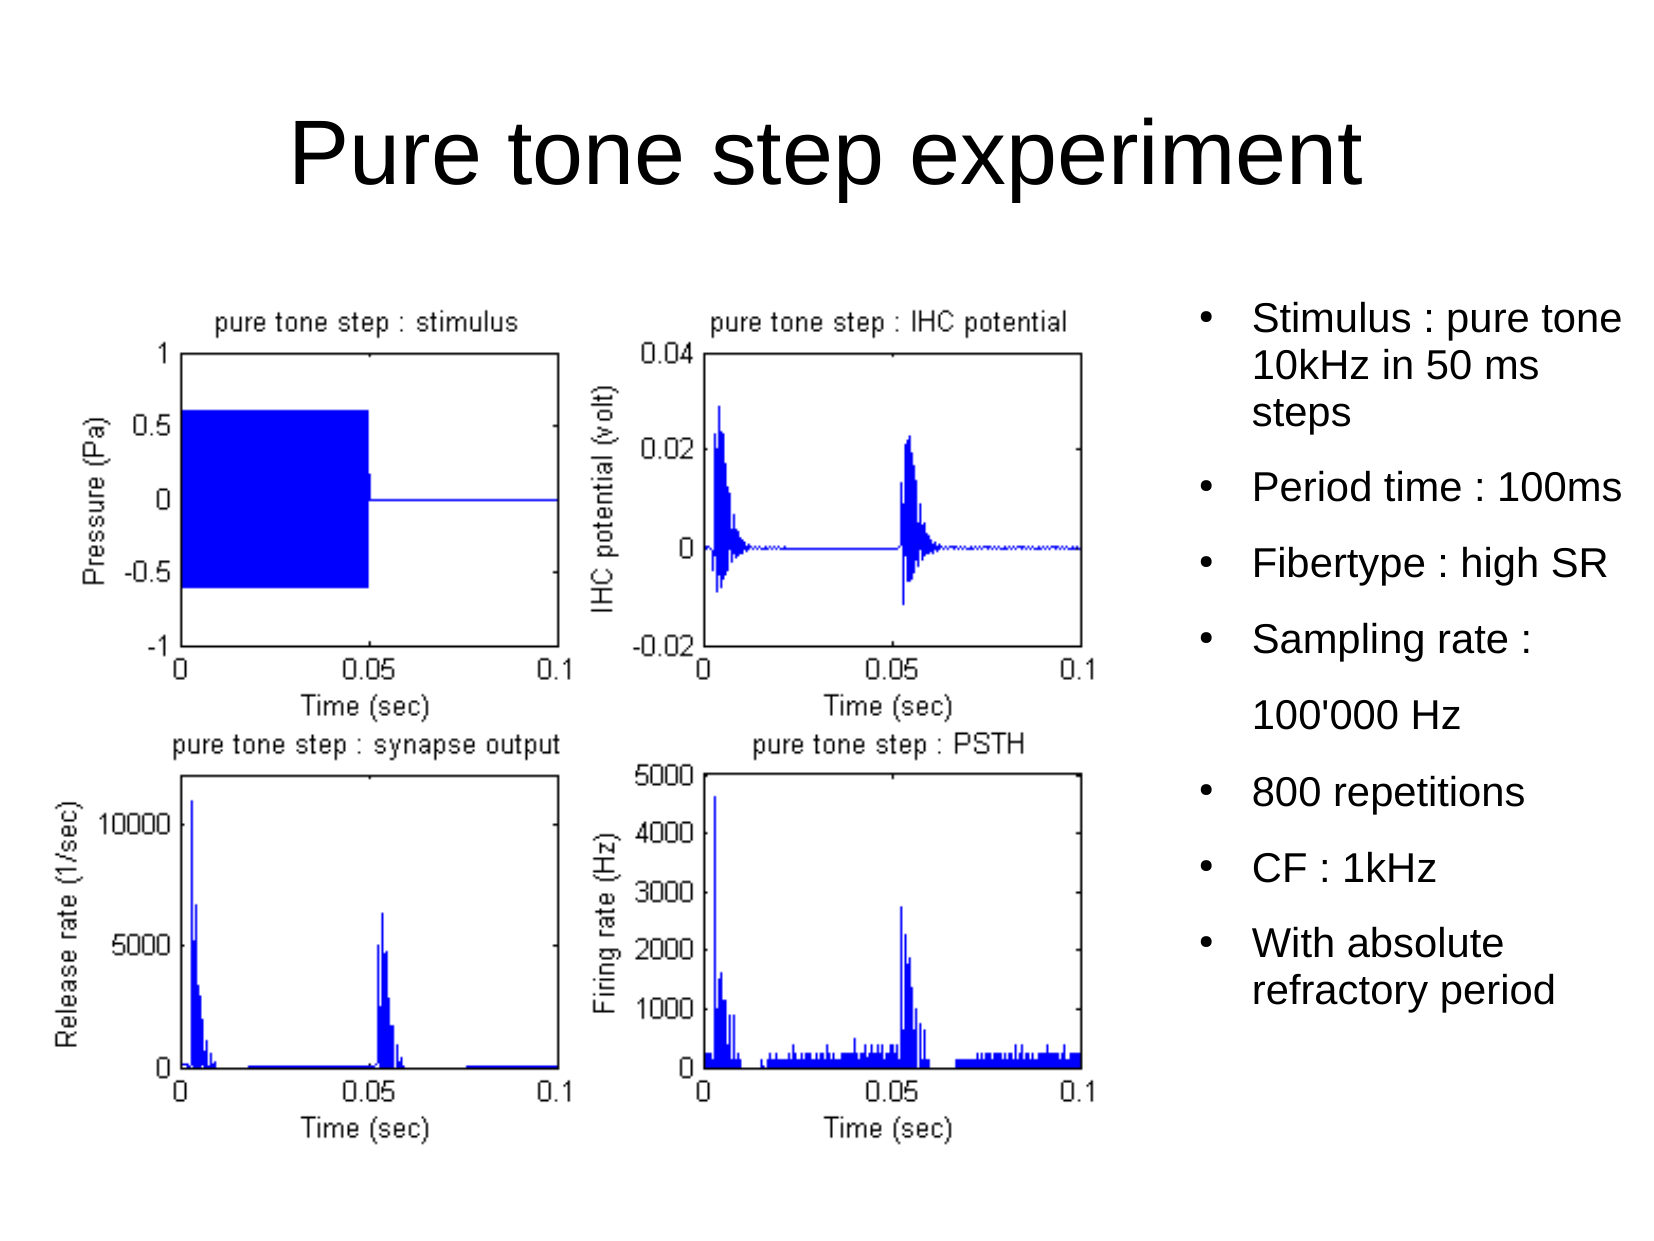

# Pure tone step experiment
Stimulus : pure tone 10kHz in 50 ms steps
Period time : 100ms
Fibertype : high SR
Sampling rate :
100'000 Hz
800 repetitions
CF : 1kHz
With absolute refractory period